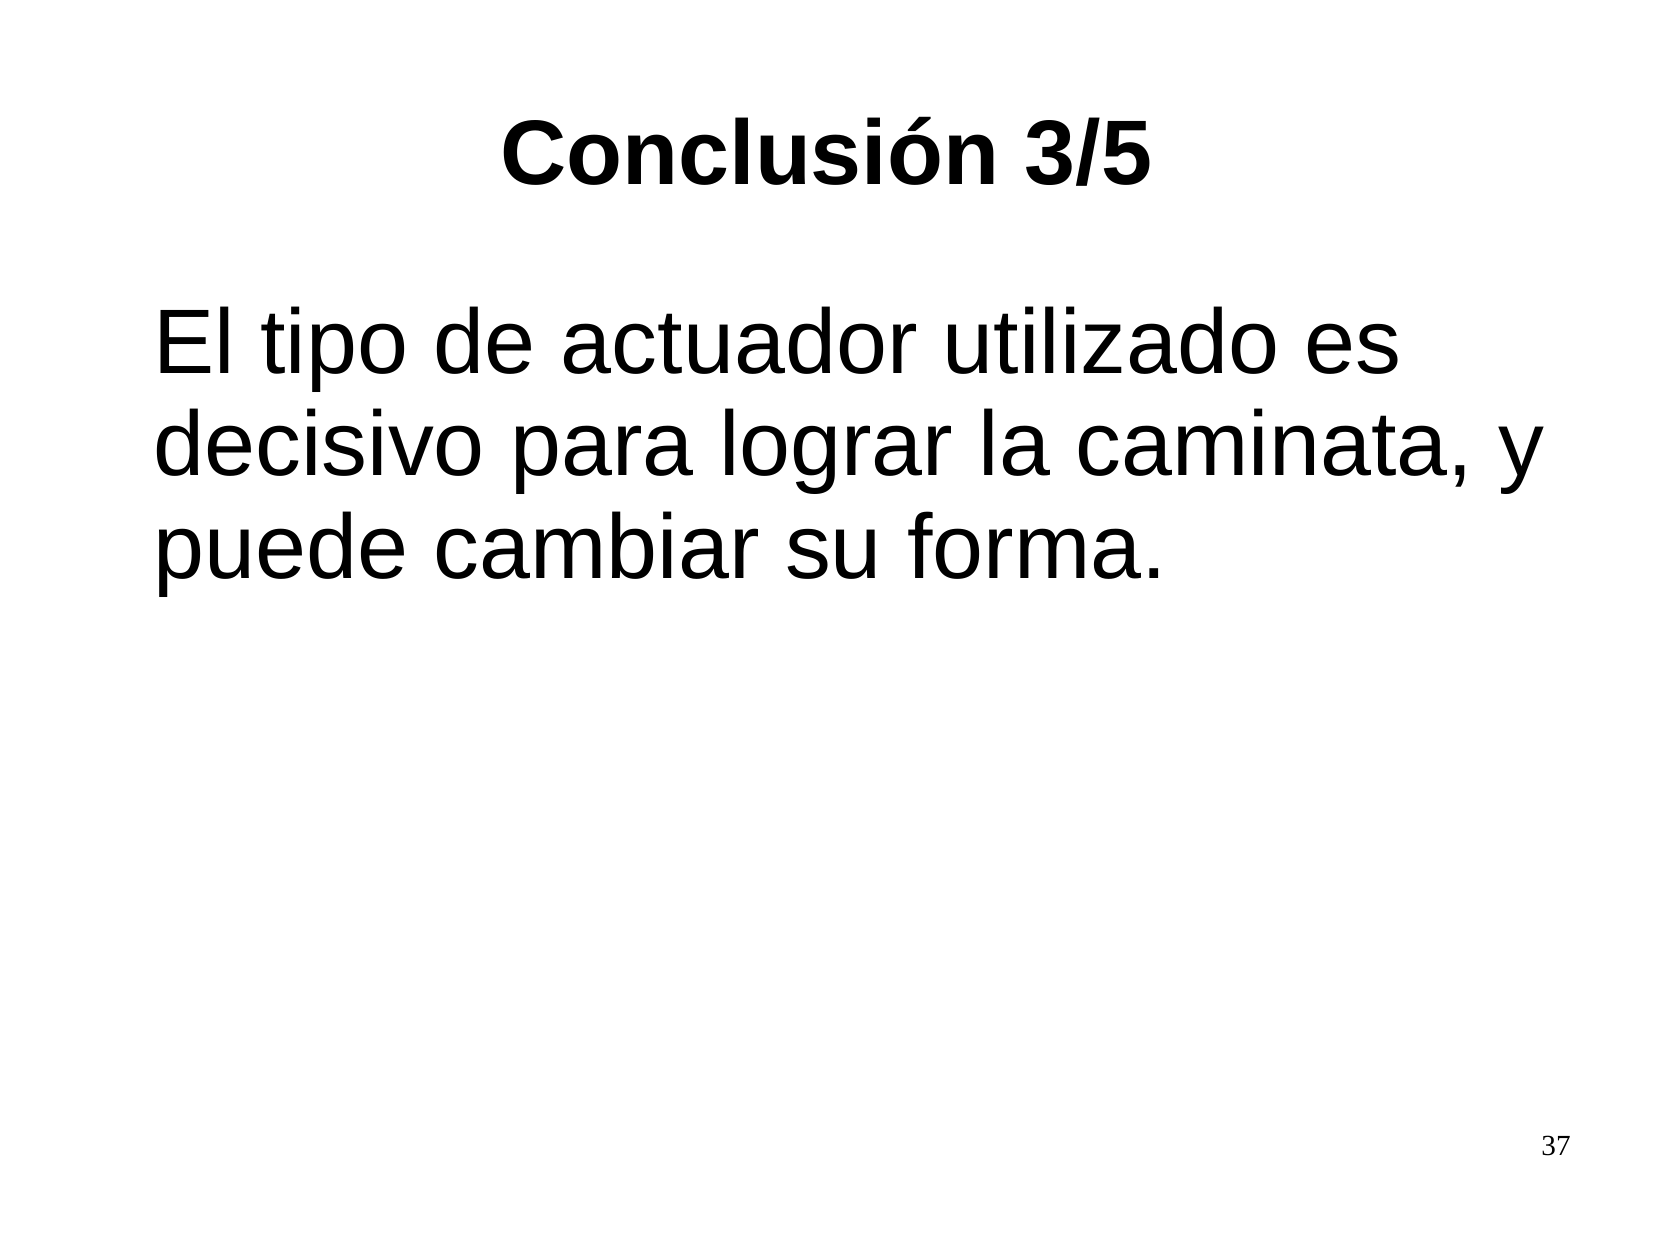

# Conclusión 3/5
El tipo de actuador utilizado es decisivo para lograr la caminata, y puede cambiar su forma.
37